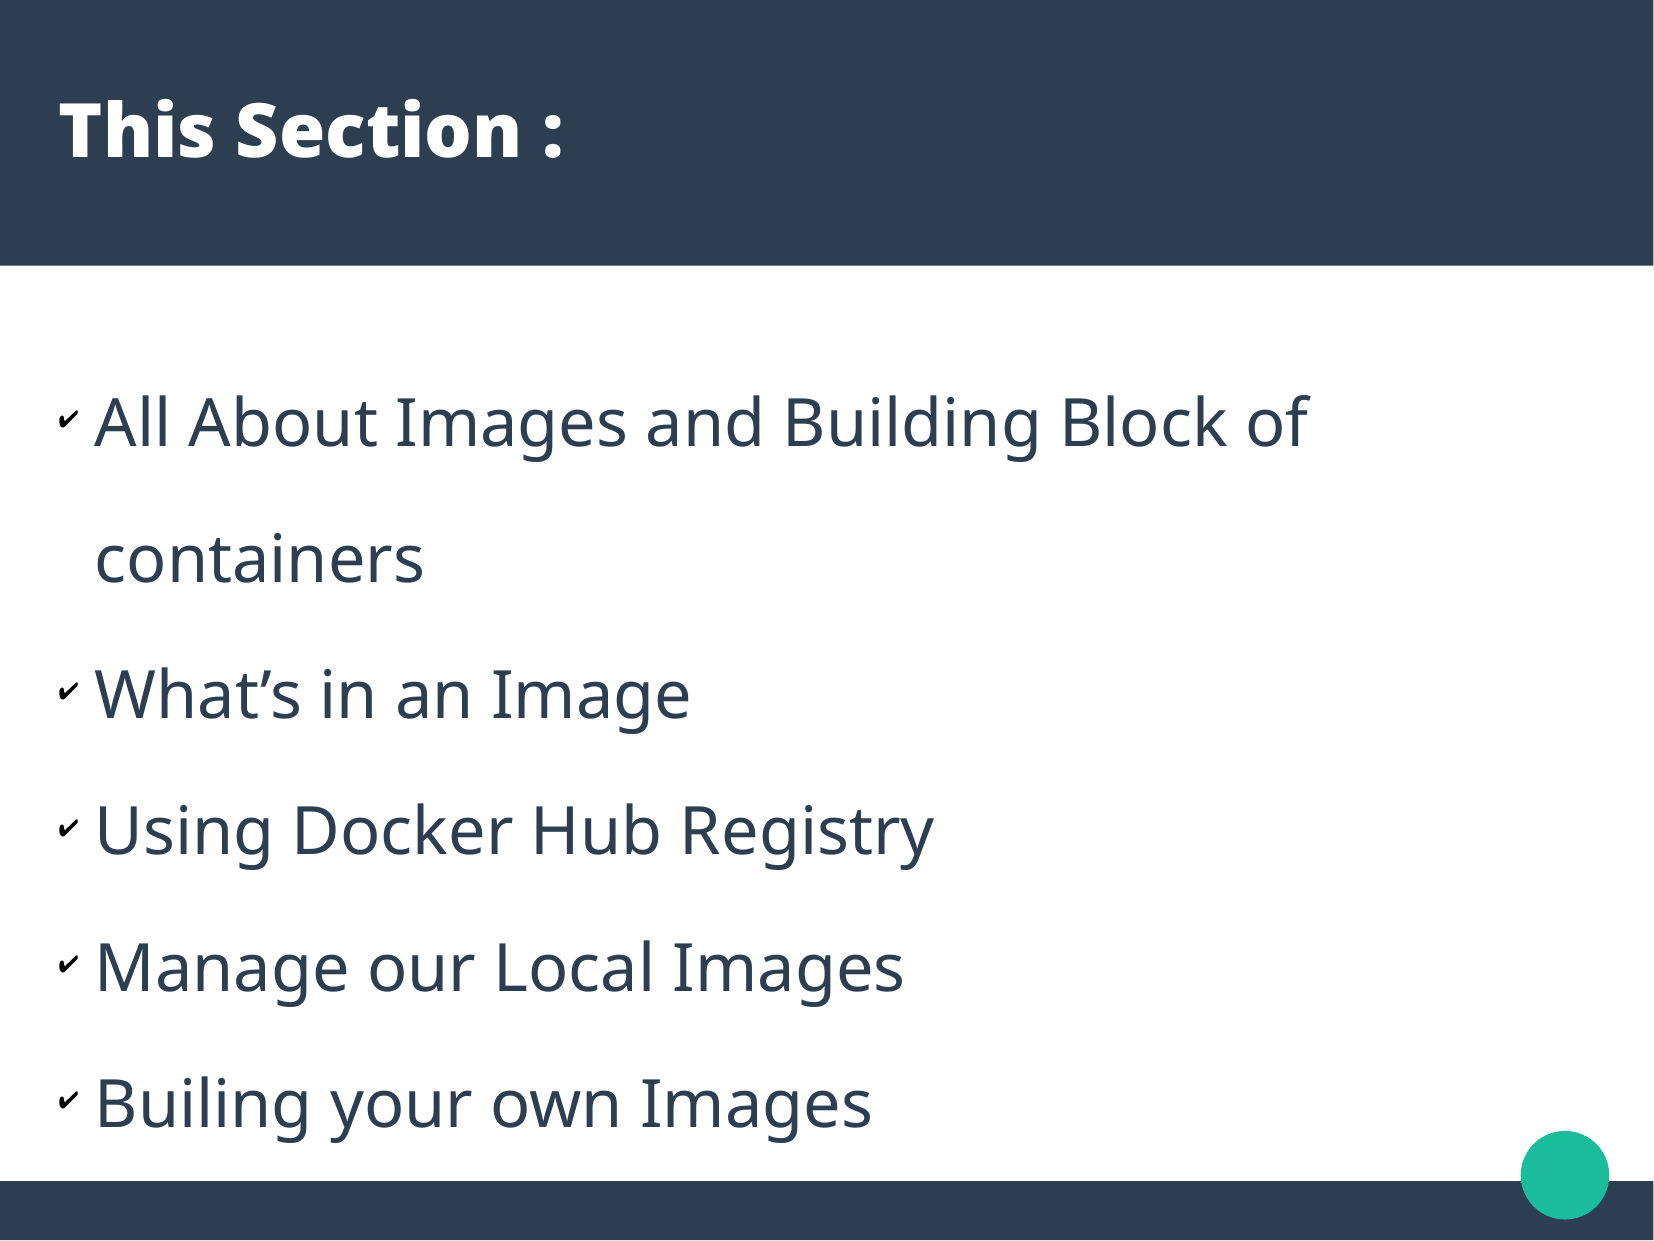

# This Section :
All About Images and Building Block of containers
What’s in an Image
Using Docker Hub Registry
Manage our Local Images
Builing your own Images